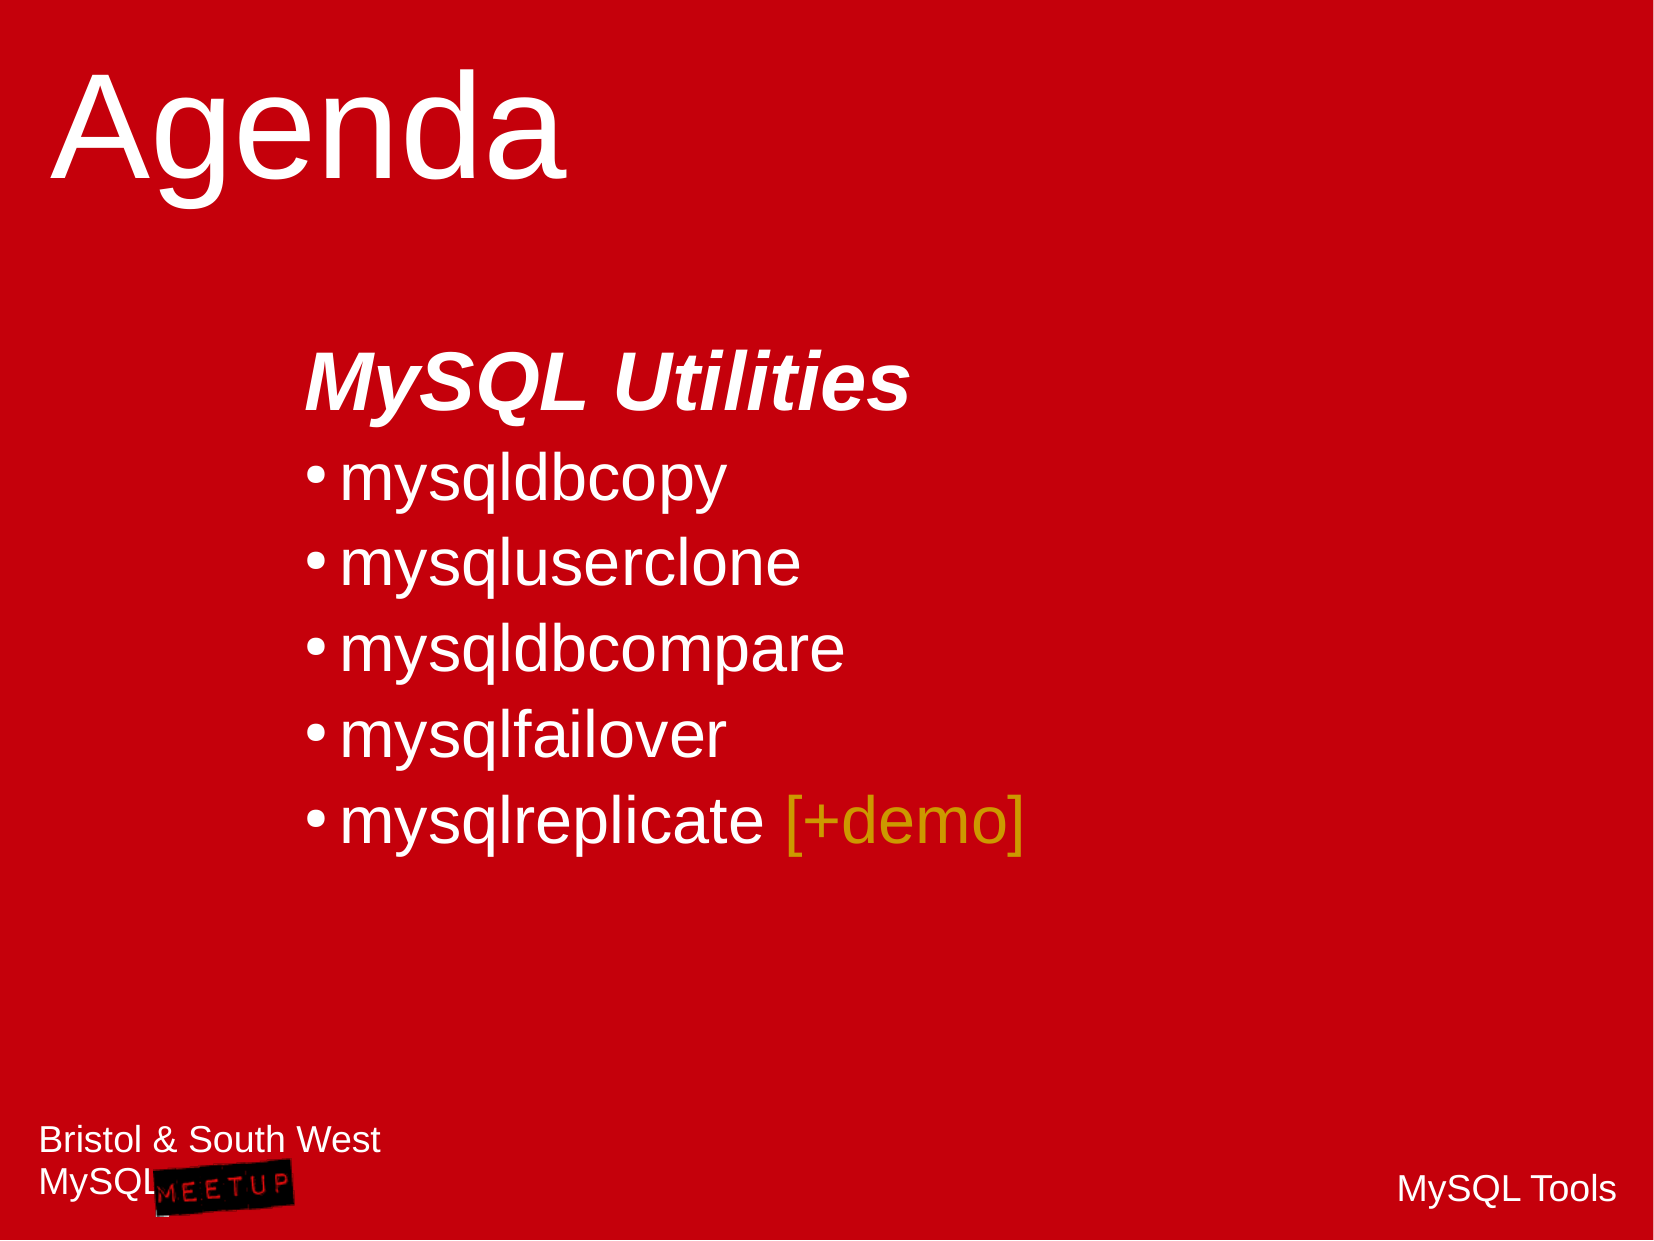

Agenda
MySQL Utilities
mysqldbcopy
mysqluserclone
mysqldbcompare
mysqlfailover
mysqlreplicate [+demo]
Bristol & South West
MySQL
MySQL Tools